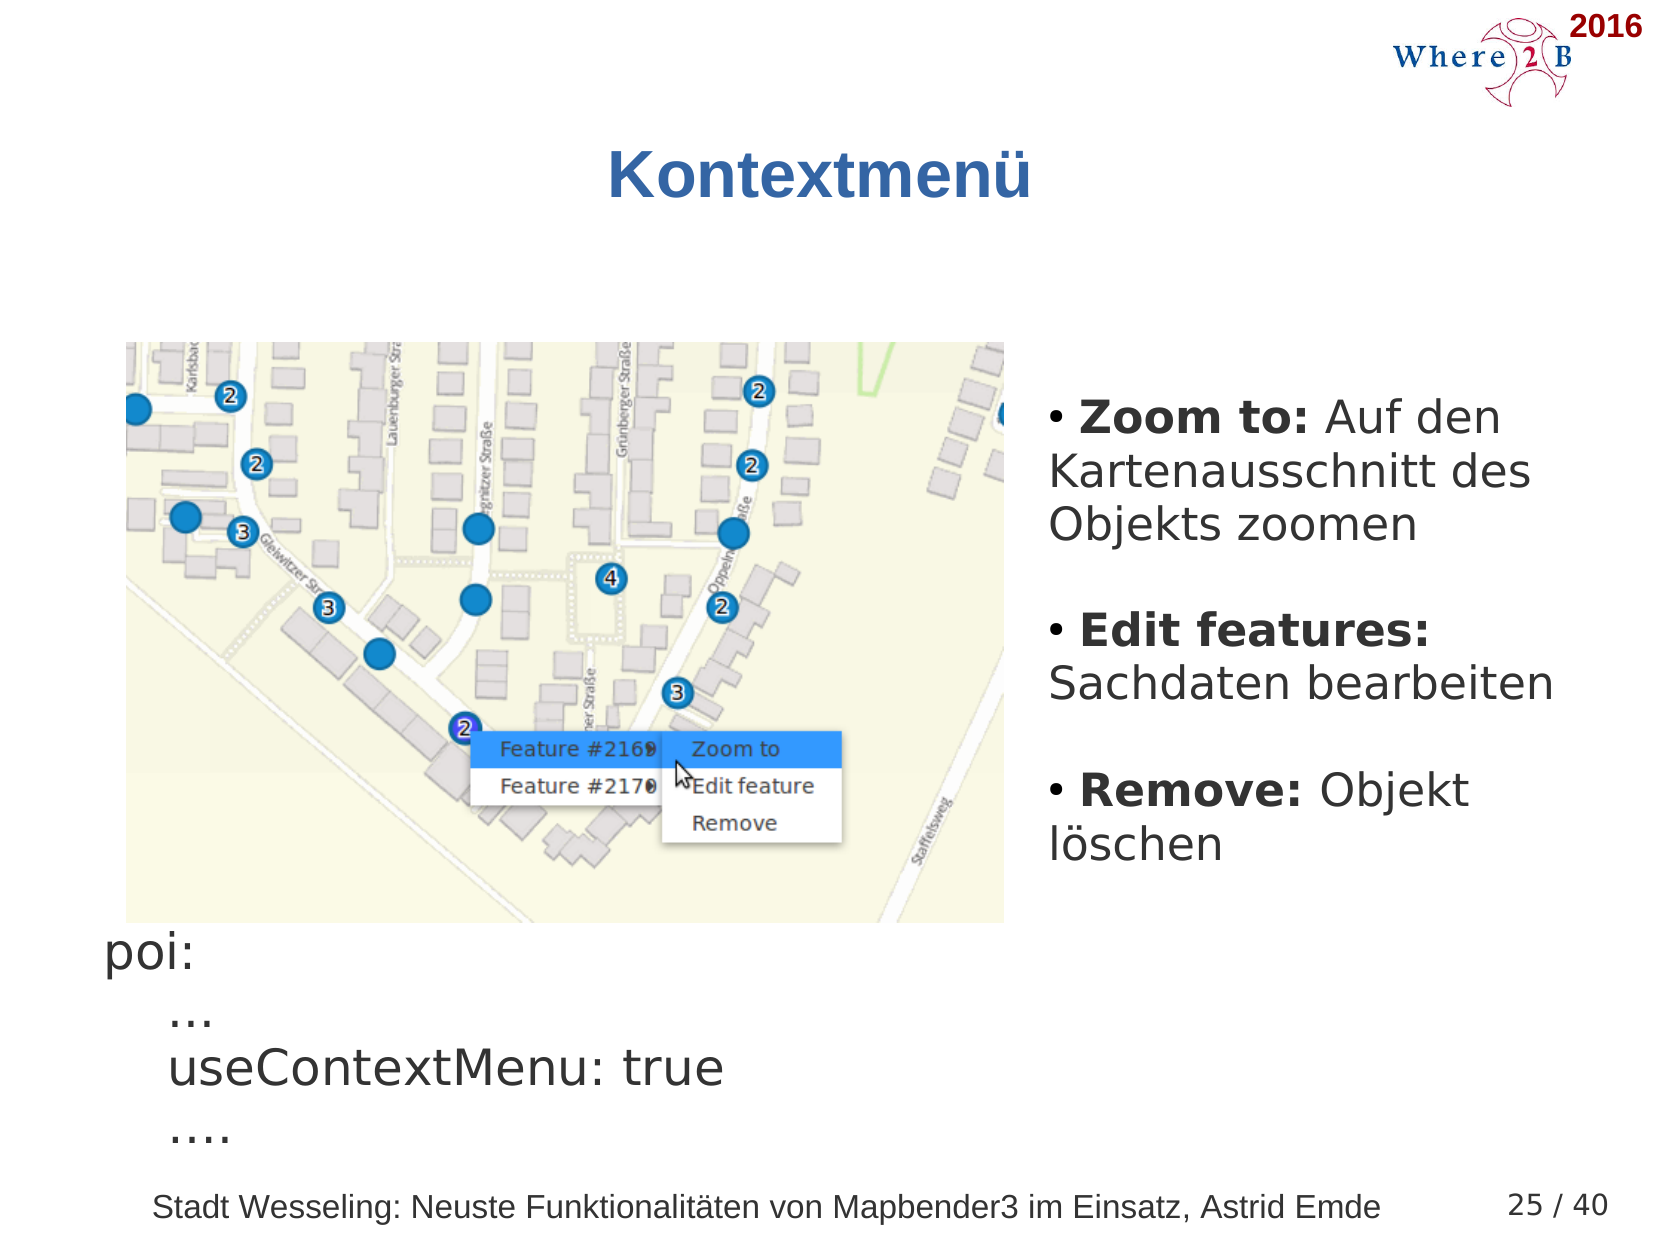

# Kontextmenü
 Zoom to: Auf den Kartenausschnitt des Objekts zoomen
 Edit features: Sachdaten bearbeiten
 Remove: Objekt löschen
poi:
 ...
 useContextMenu: true
 ….